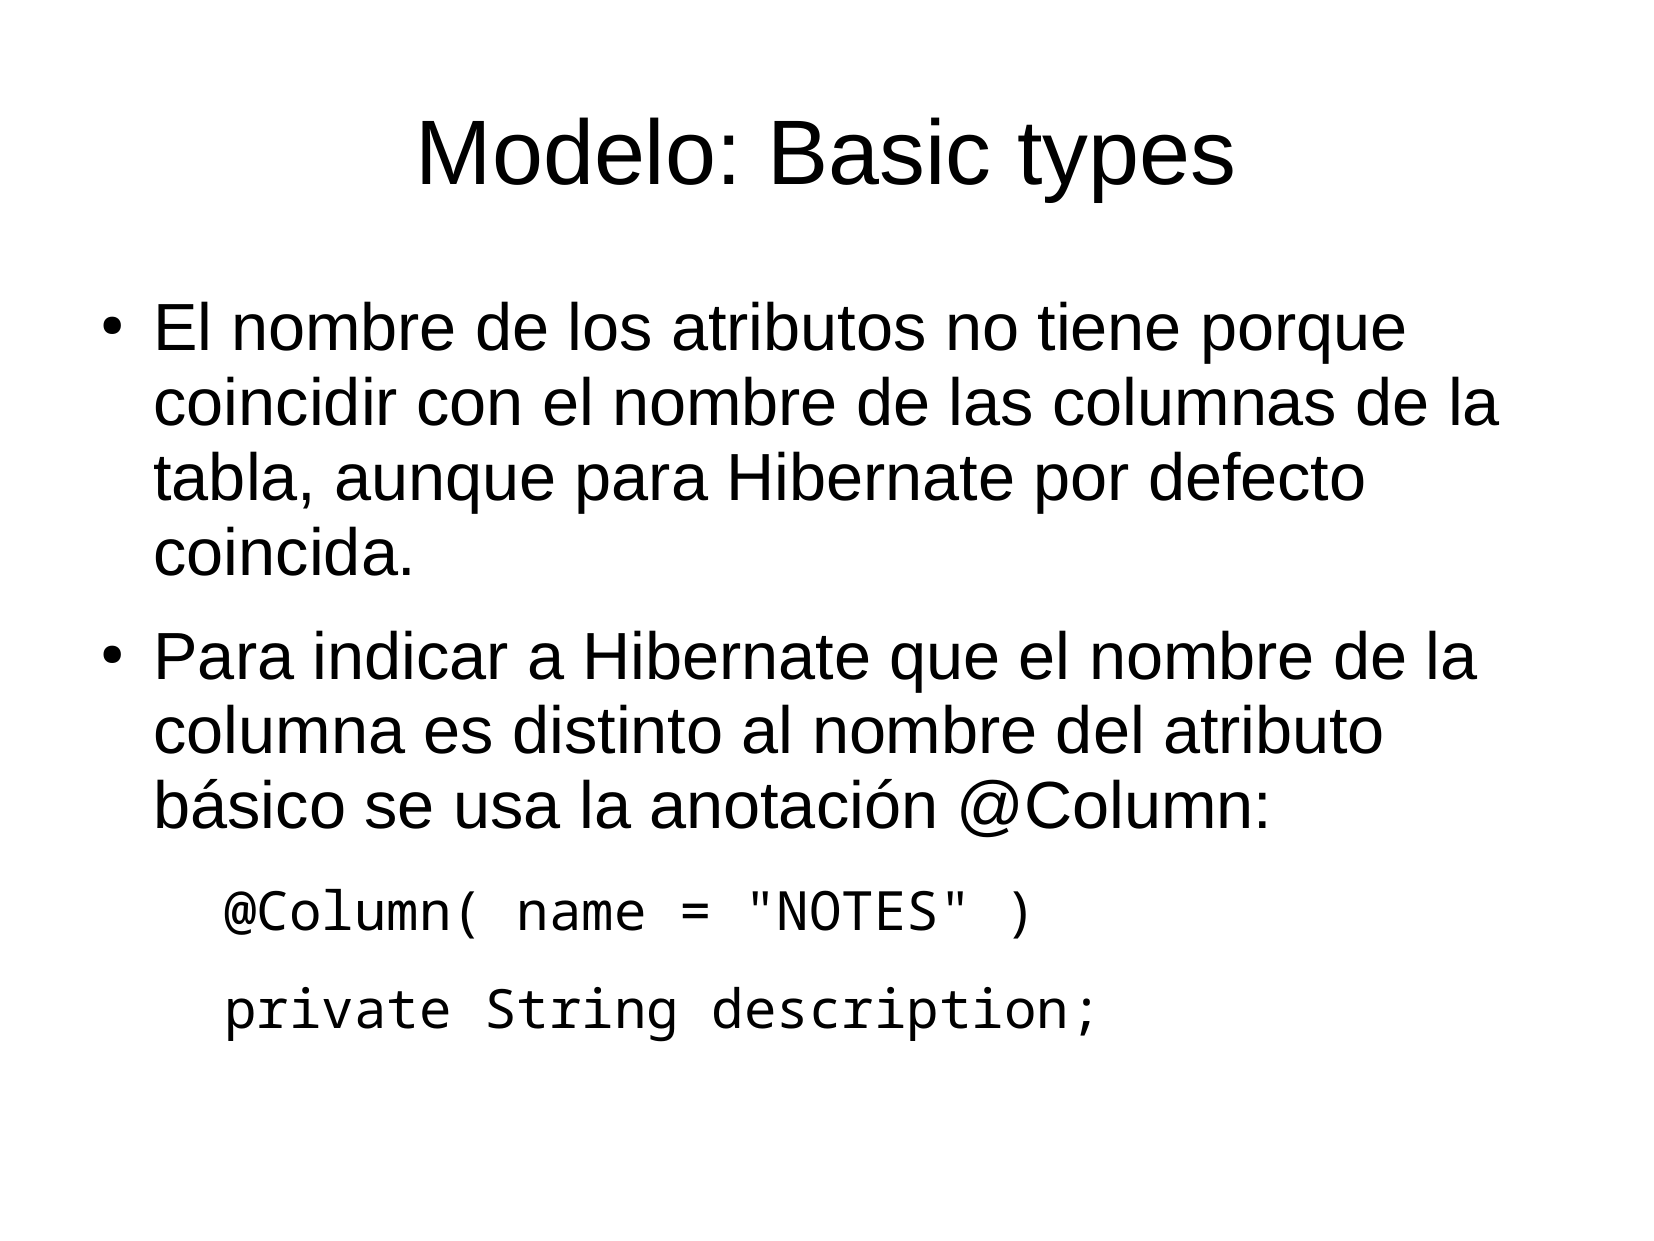

# Modelo: Basic types
El nombre de los atributos no tiene porque coincidir con el nombre de las columnas de la tabla, aunque para Hibernate por defecto coincida.
Para indicar a Hibernate que el nombre de la columna es distinto al nombre del atributo básico se usa la anotación @Column:
@Column( name = "NOTES" )
private String description;